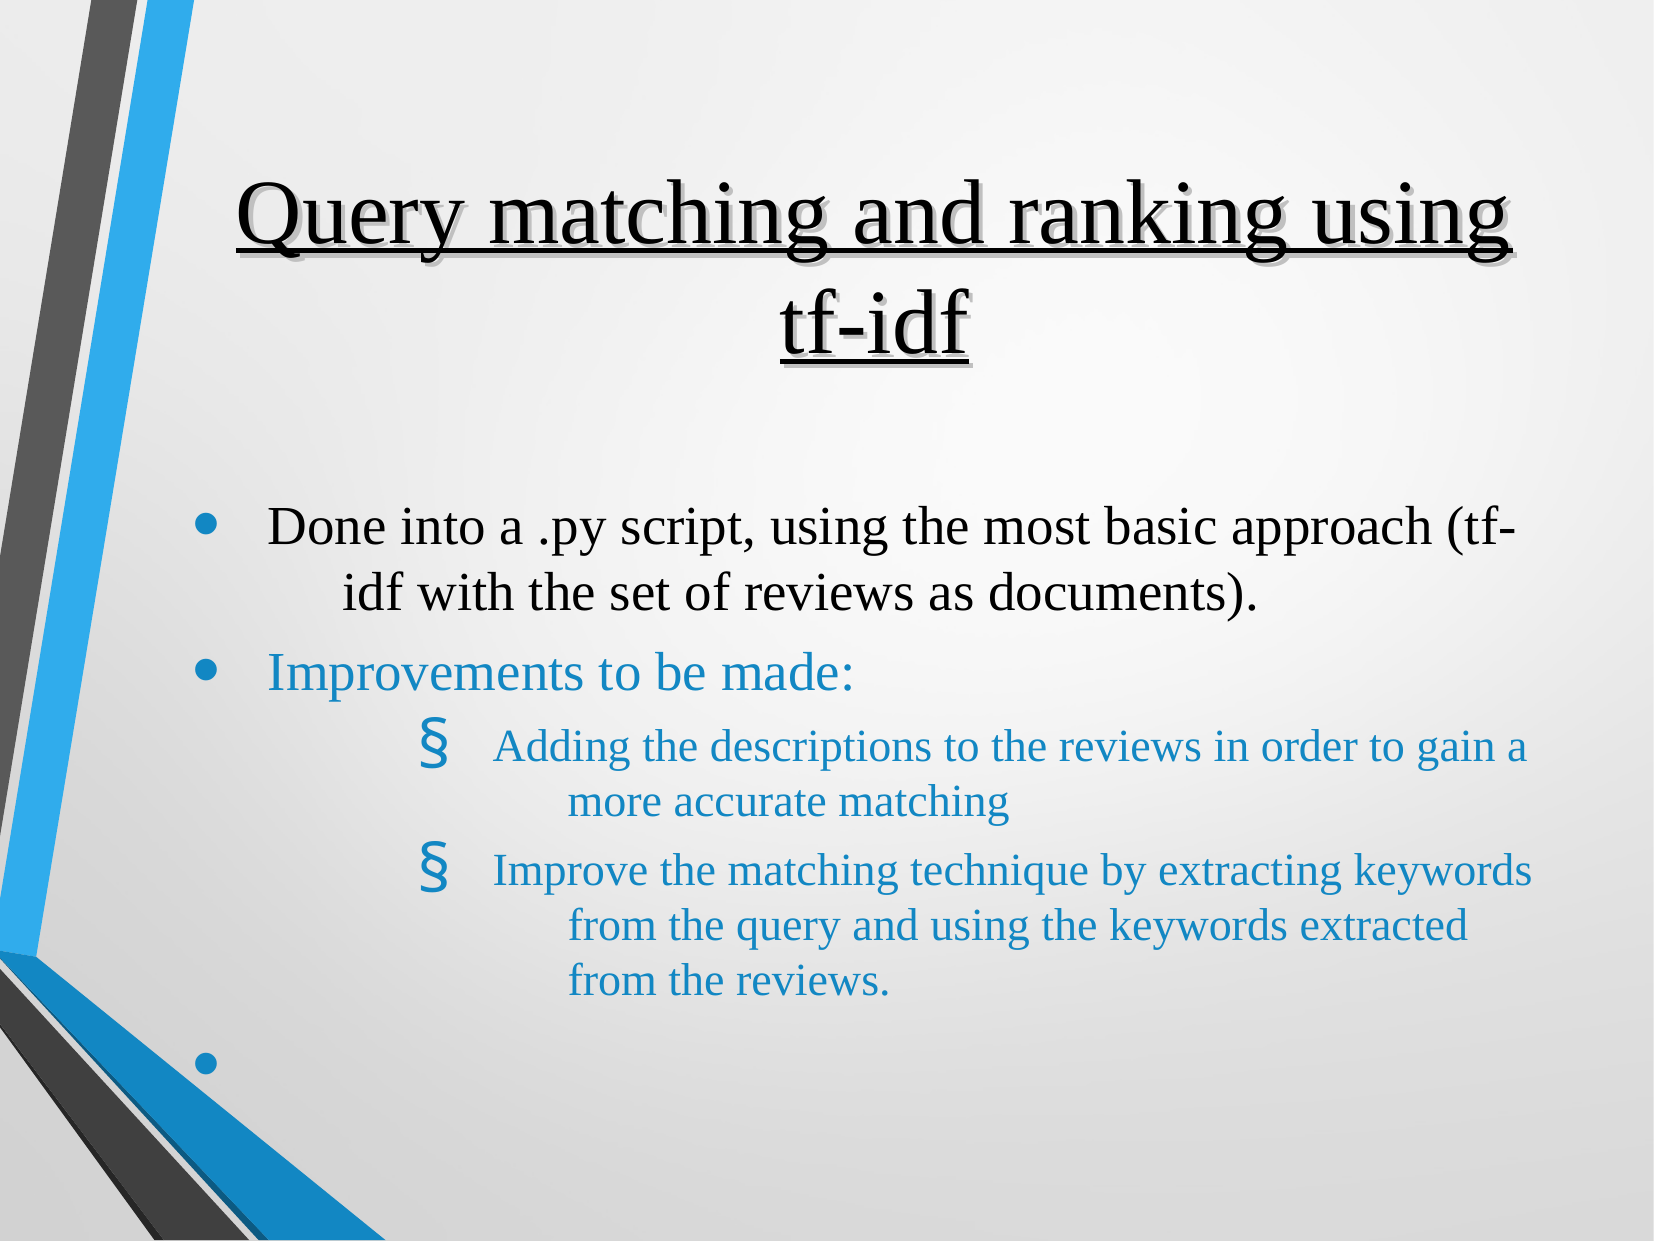

# Query matching and ranking using tf-idf
Done into a .py script, using the most basic approach (tf-idf with the set of reviews as documents).
Improvements to be made:
Adding the descriptions to the reviews in order to gain a more accurate matching
Improve the matching technique by extracting keywords from the query and using the keywords extracted from the reviews.